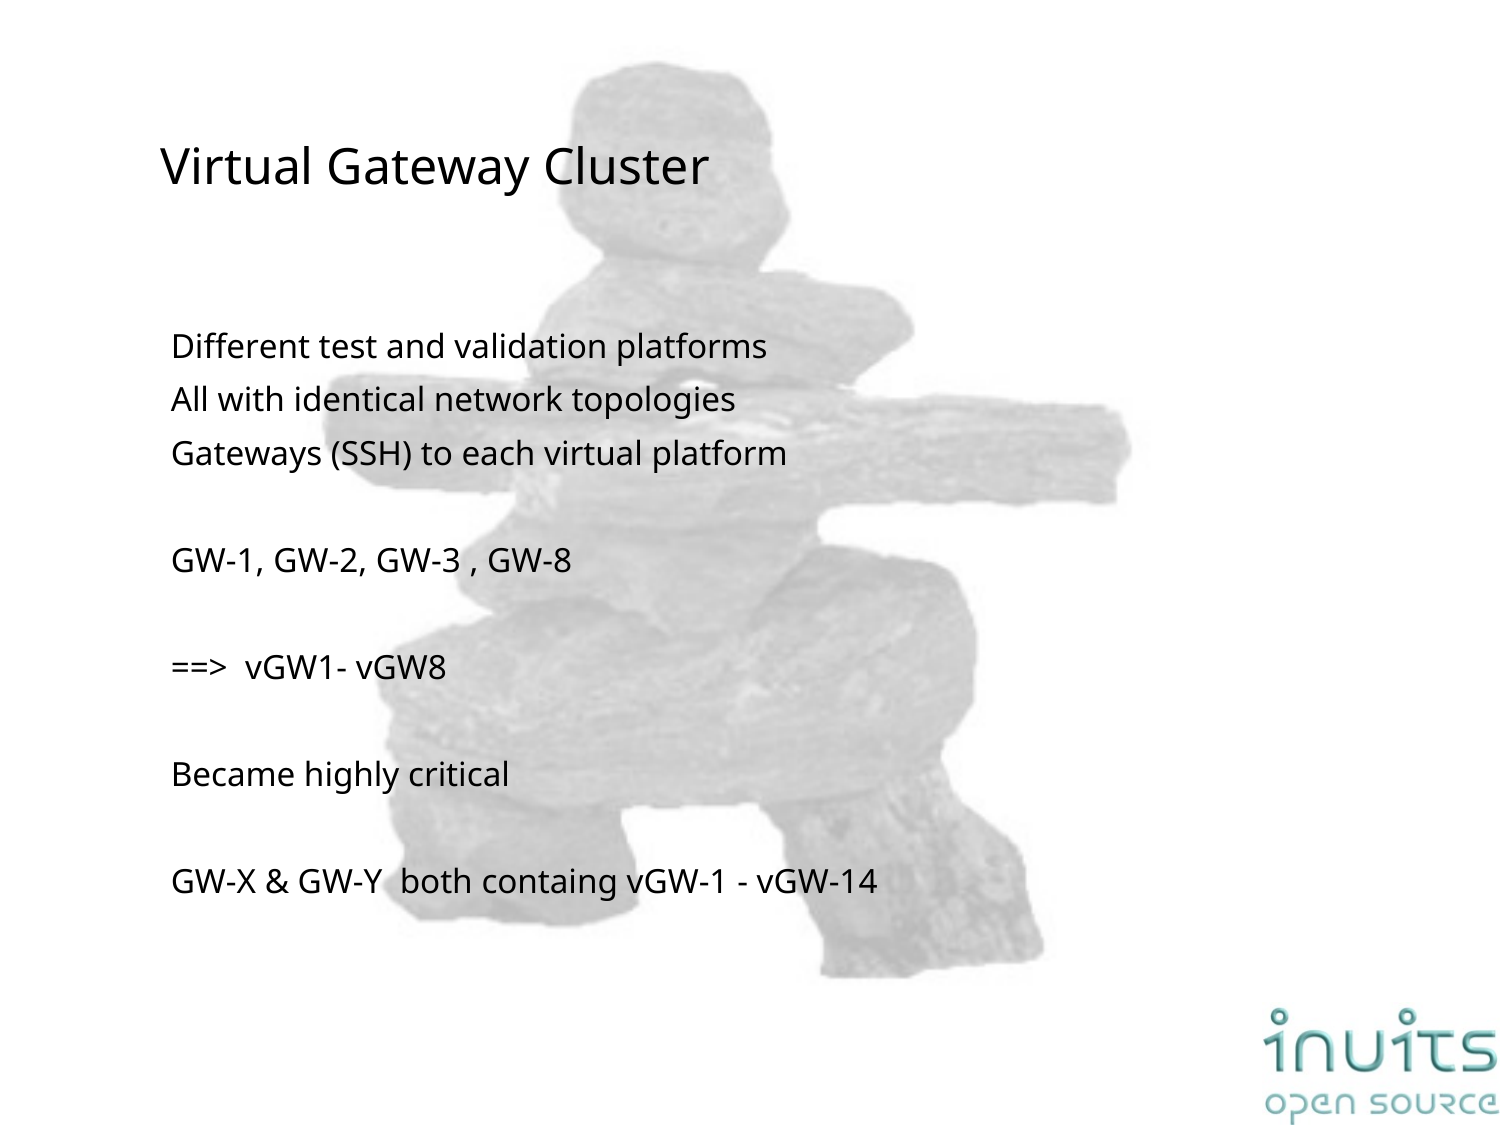

# Virtual Gateway Cluster
Different test and validation platforms
All with identical network topologies
Gateways (SSH) to each virtual platform
GW-1, GW-2, GW-3 , GW-8
==> vGW1- vGW8
Became highly critical
GW-X & GW-Y both containg vGW-1 - vGW-14